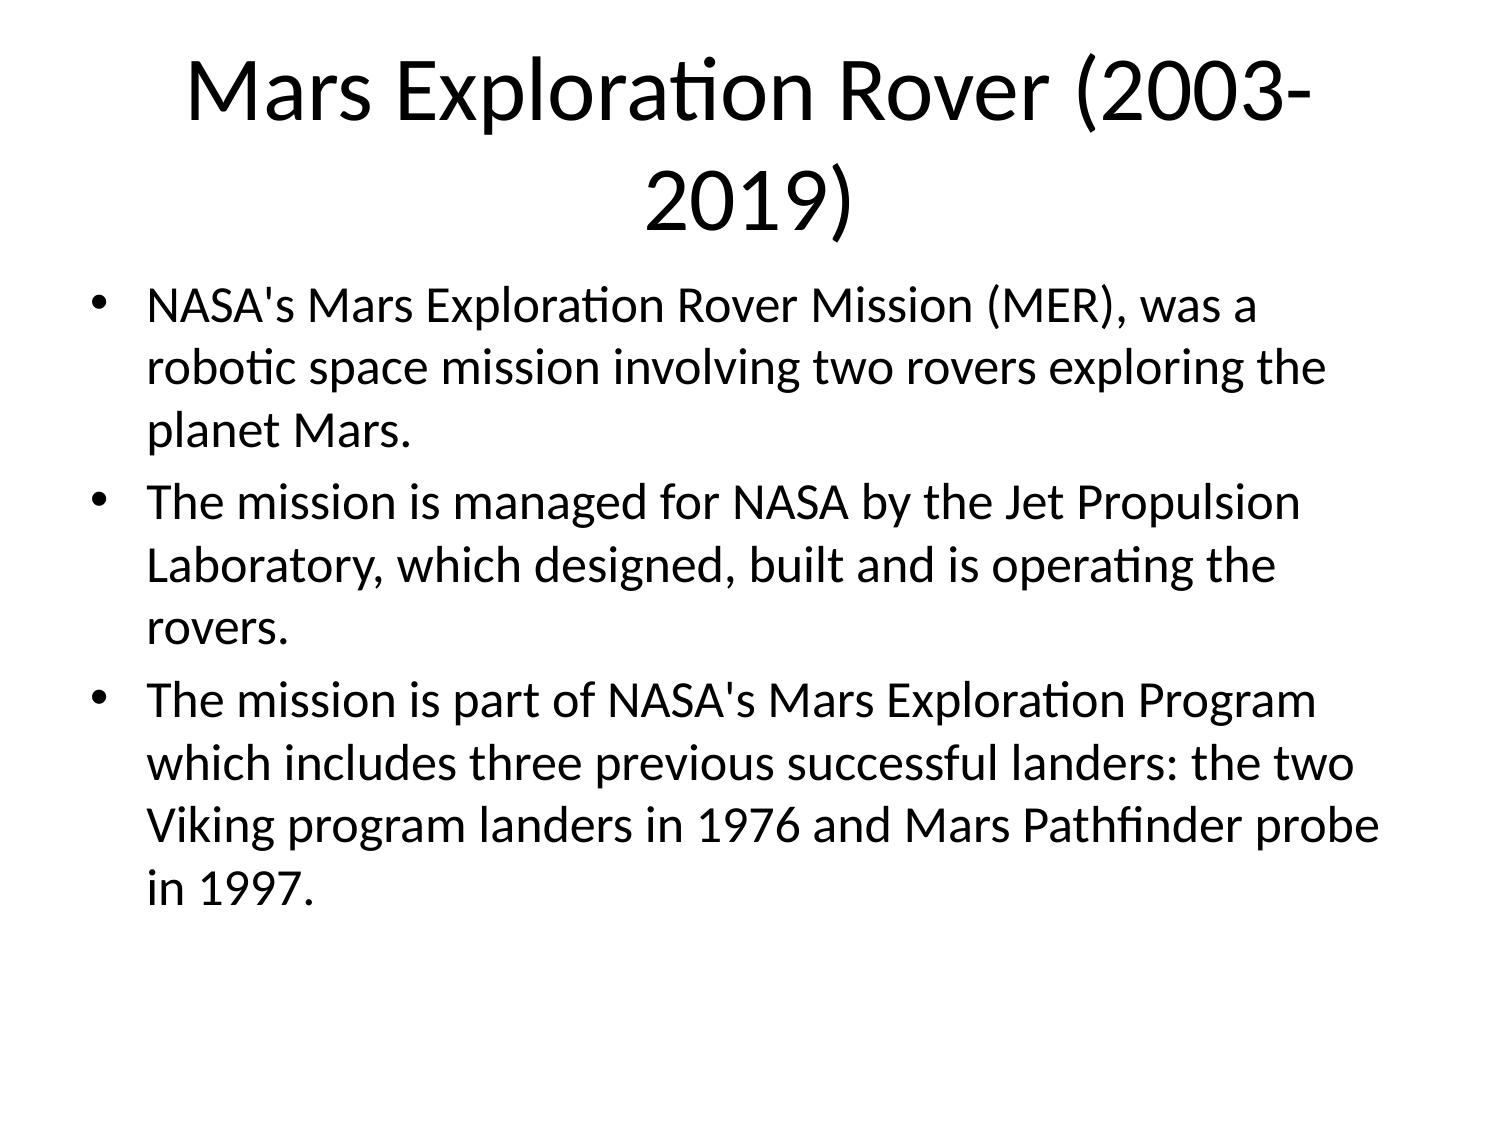

# Mars Exploration Rover (2003-2019)
NASA's Mars Exploration Rover Mission (MER), was a robotic space mission involving two rovers exploring the planet Mars.
The mission is managed for NASA by the Jet Propulsion Laboratory, which designed, built and is operating the rovers.
The mission is part of NASA's Mars Exploration Program which includes three previous successful landers: the two Viking program landers in 1976 and Mars Pathfinder probe in 1997.